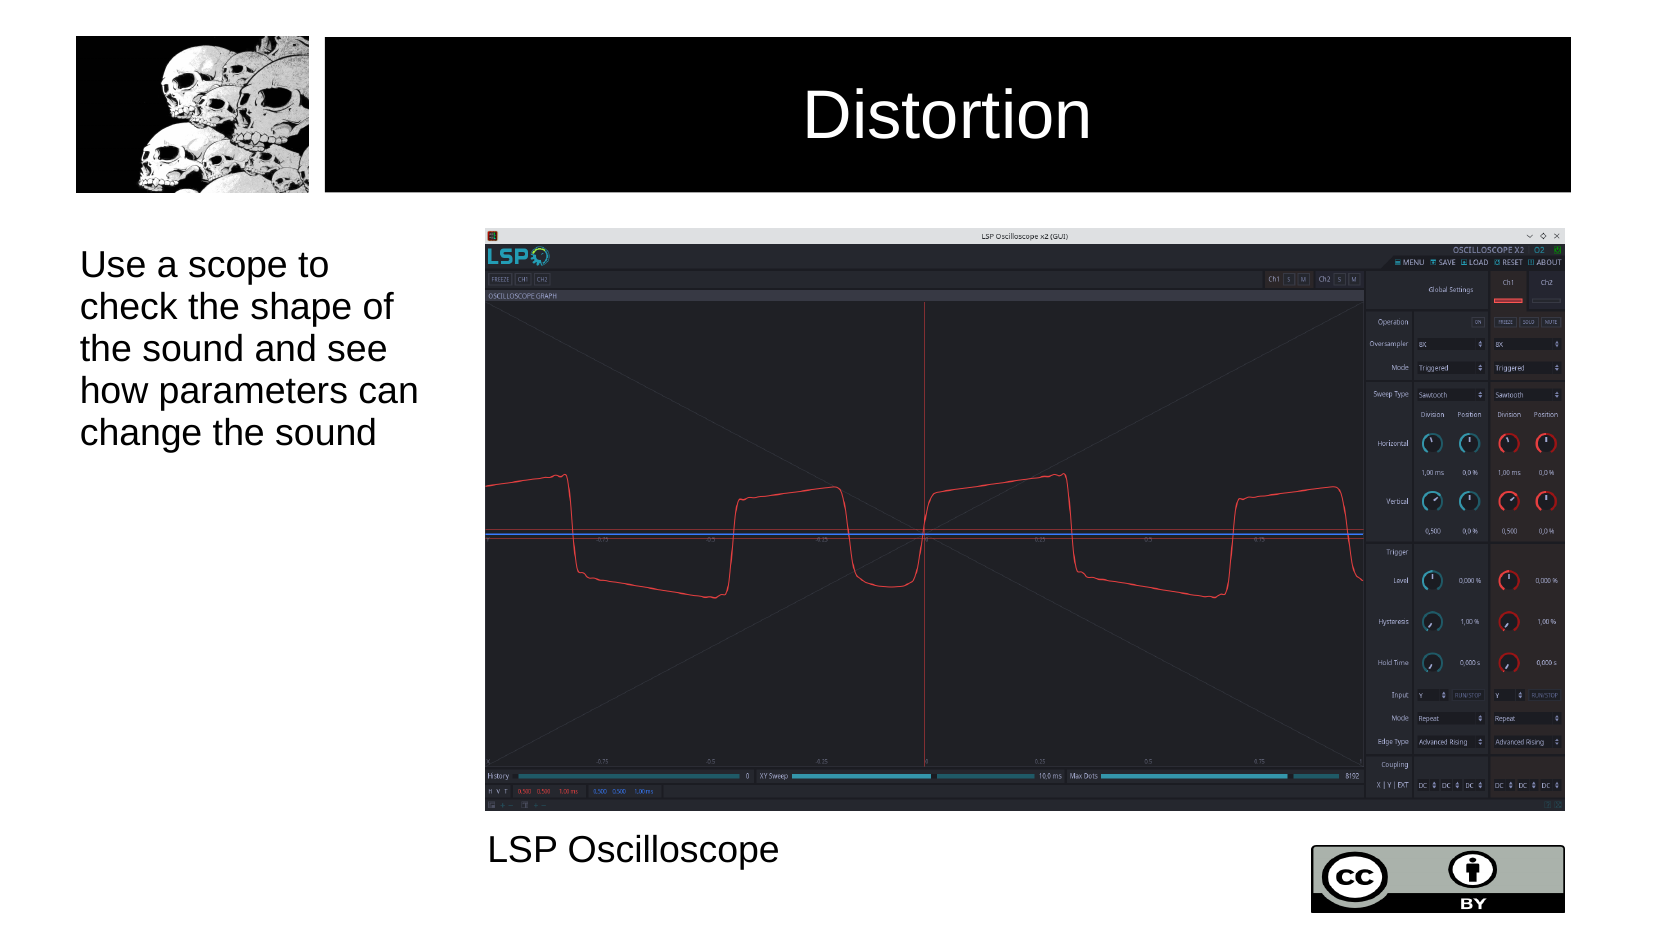

# Distortion
Use a scope to check the shape of the sound and see how parameters can change the sound
LSP Oscilloscope